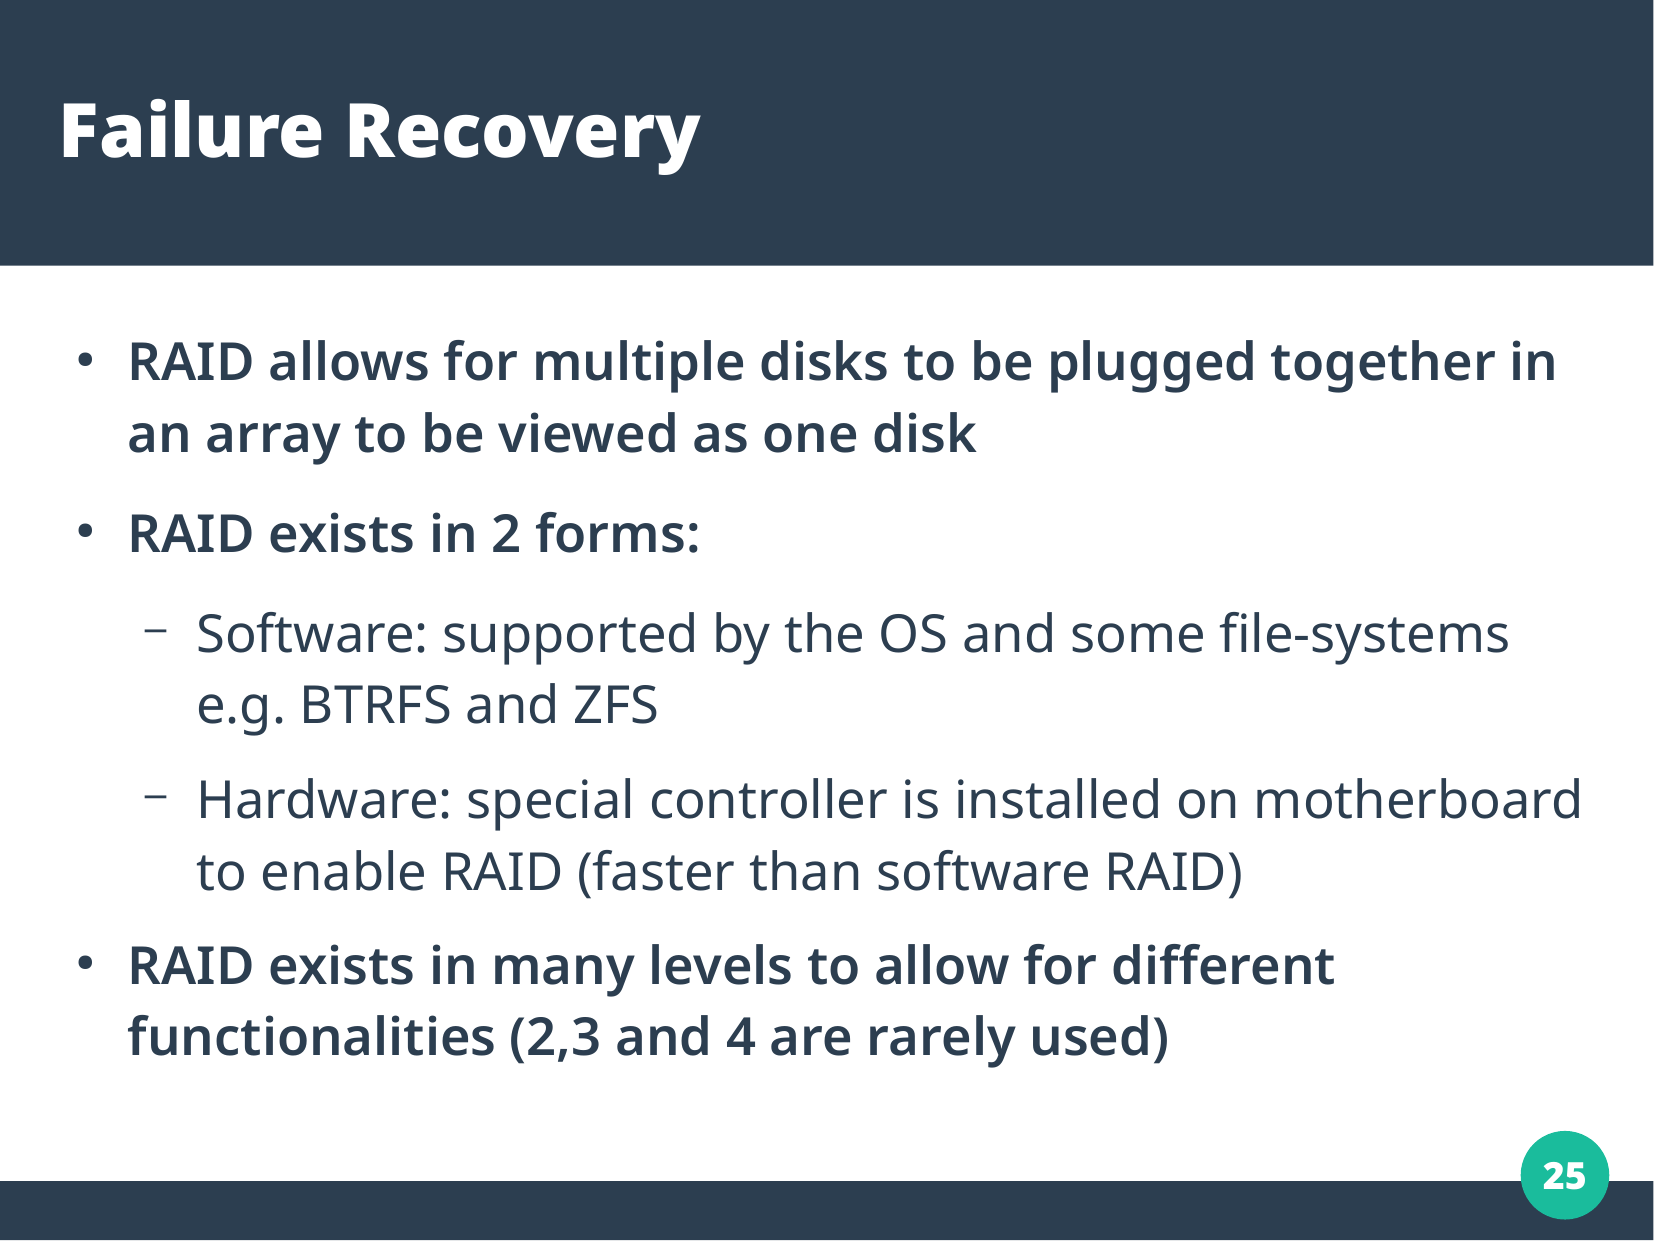

# Failure Recovery
RAID allows for multiple disks to be plugged together in an array to be viewed as one disk
RAID exists in 2 forms:
Software: supported by the OS and some file-systems e.g. BTRFS and ZFS
Hardware: special controller is installed on motherboard to enable RAID (faster than software RAID)
RAID exists in many levels to allow for different functionalities (2,3 and 4 are rarely used)
25